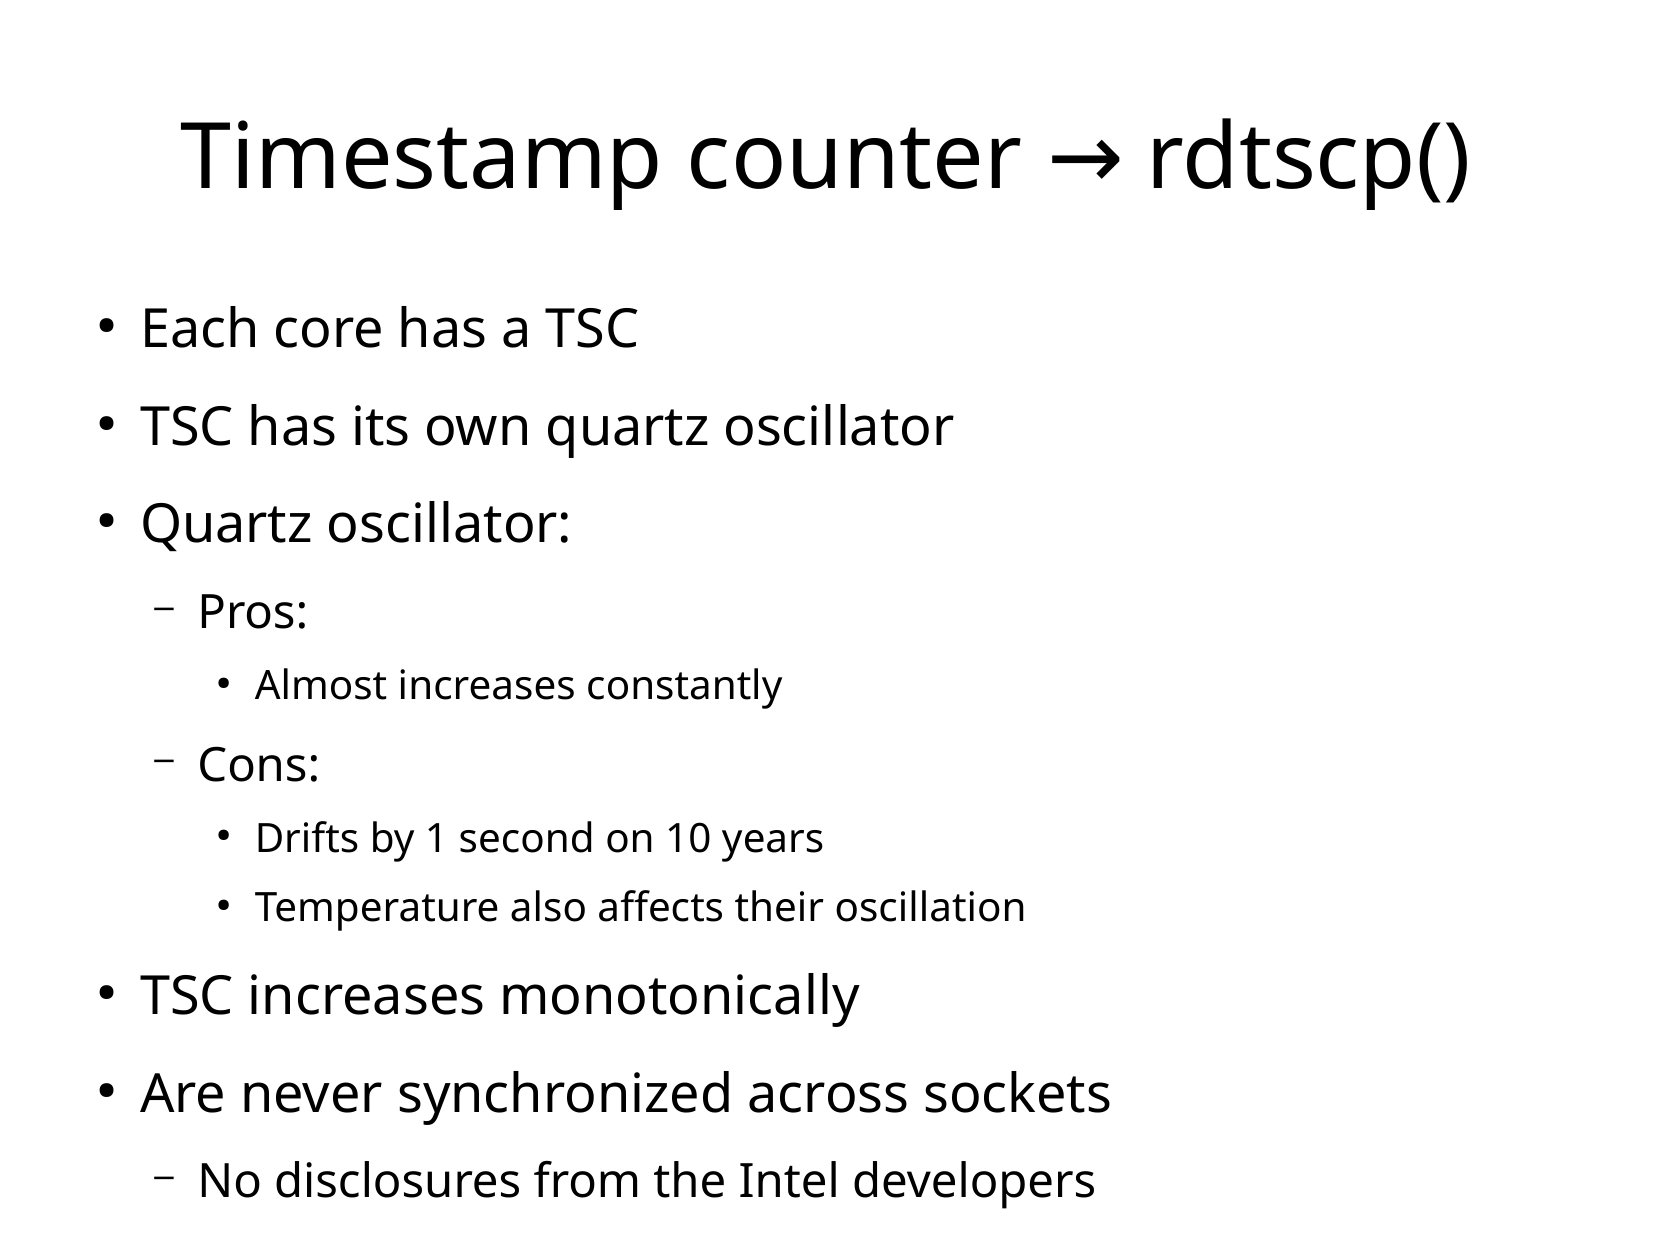

# Timestamp counter → rdtscp()
Each core has a TSC
TSC has its own quartz oscillator
Quartz oscillator:
Pros:
Almost increases constantly
Cons:
Drifts by 1 second on 10 years
Temperature also affects their oscillation
TSC increases monotonically
Are never synchronized across sockets
No disclosures from the Intel developers